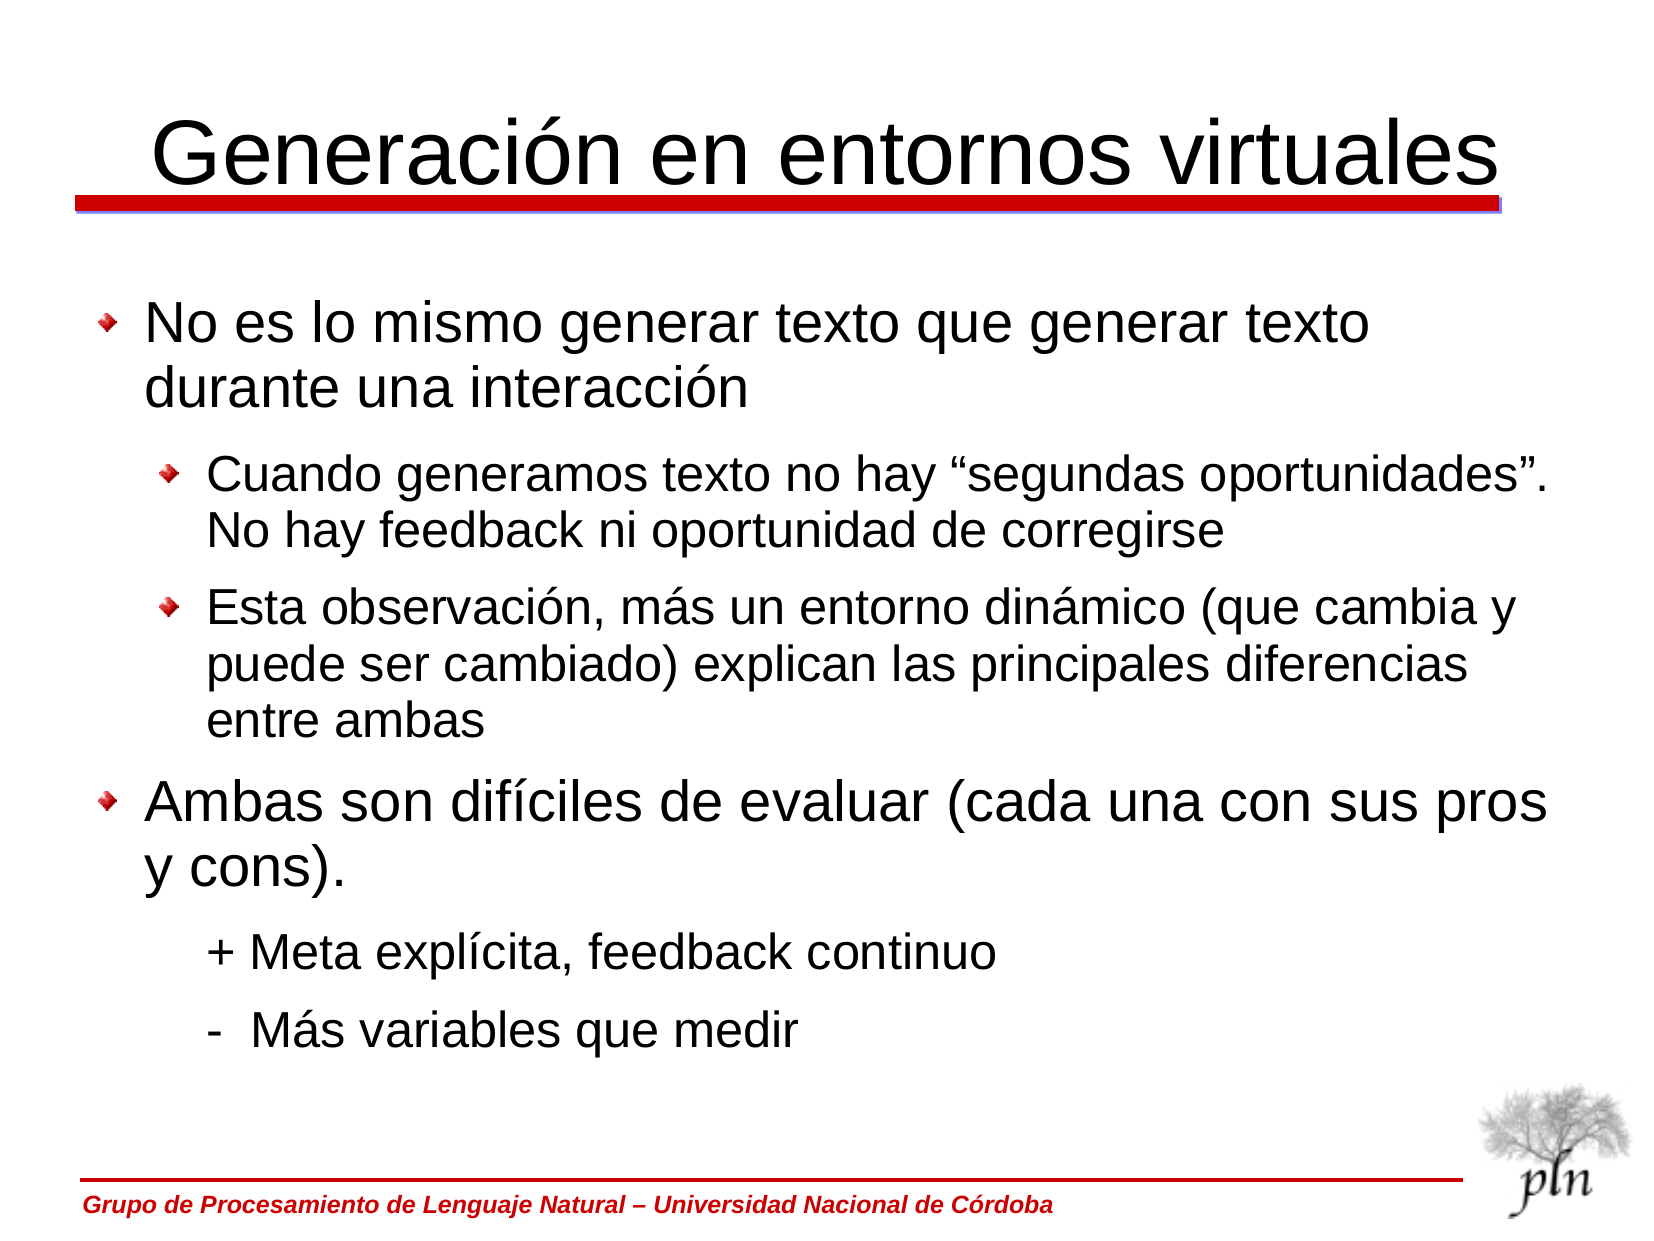

# Generación en entornos virtuales
No es lo mismo generar texto que generar texto durante una interacción
Cuando generamos texto no hay “segundas oportunidades”. No hay feedback ni oportunidad de corregirse
Esta observación, más un entorno dinámico (que cambia y puede ser cambiado) explican las principales diferencias entre ambas
Ambas son difíciles de evaluar (cada una con sus pros y cons).
+ Meta explícita, feedback continuo
- Más variables que medir